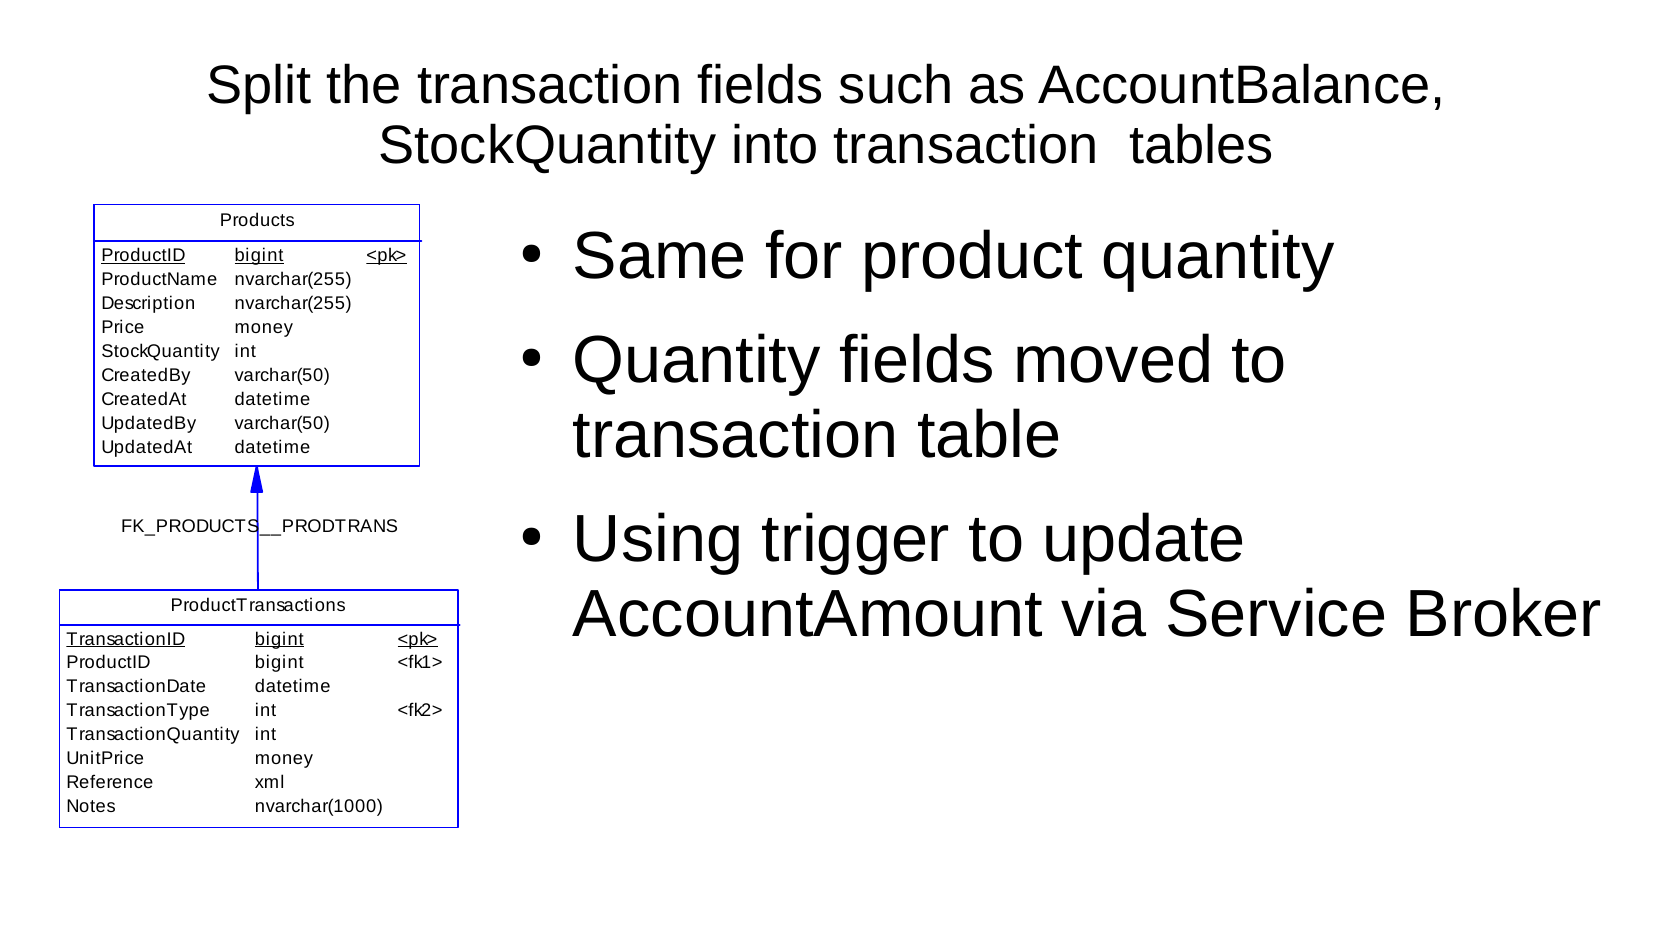

# Split the transaction fields such as AccountBalance, StockQuantity into transaction tables
Same for product quantity
Quantity fields moved to transaction table
Using trigger to update AccountAmount via Service Broker